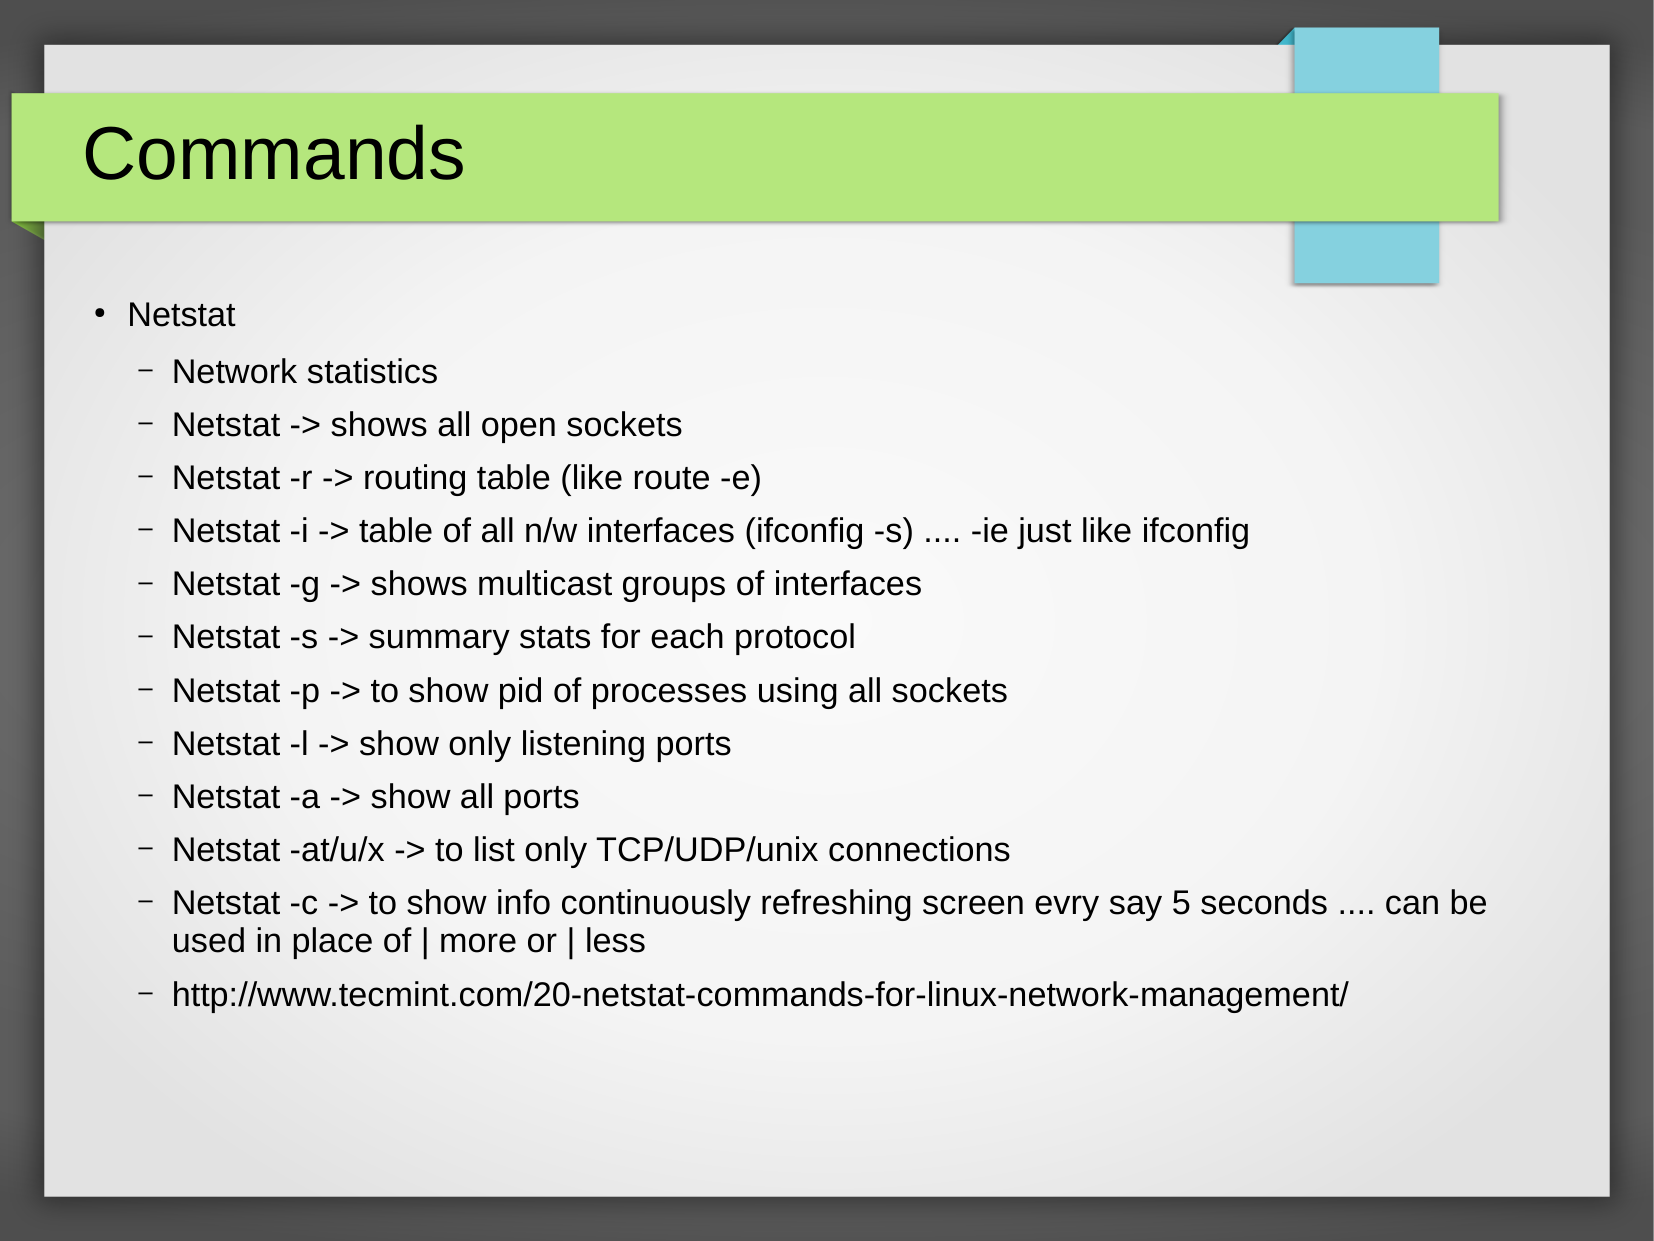

# Commands
Netstat
Network statistics
Netstat -> shows all open sockets
Netstat -r -> routing table (like route -e)
Netstat -i -> table of all n/w interfaces (ifconfig -s) .... -ie just like ifconfig
Netstat -g -> shows multicast groups of interfaces
Netstat -s -> summary stats for each protocol
Netstat -p -> to show pid of processes using all sockets
Netstat -l -> show only listening ports
Netstat -a -> show all ports
Netstat -at/u/x -> to list only TCP/UDP/unix connections
Netstat -c -> to show info continuously refreshing screen evry say 5 seconds .... can be used in place of | more or | less
http://www.tecmint.com/20-netstat-commands-for-linux-network-management/